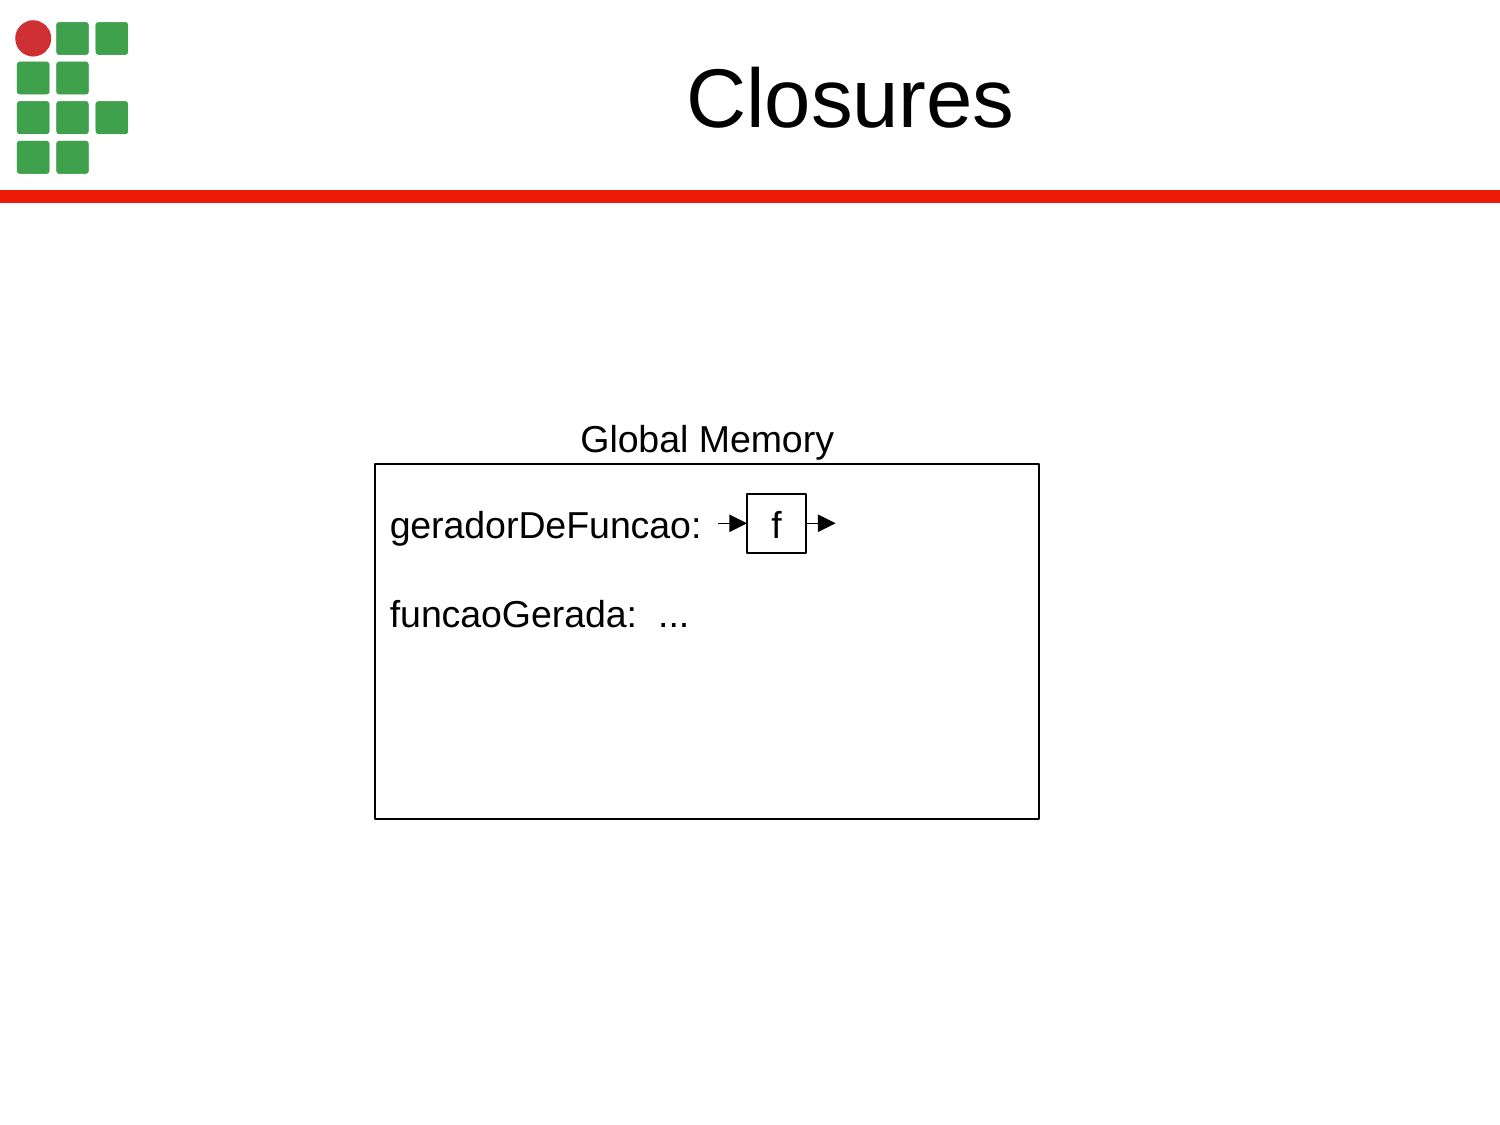

# Closures
Global Memory
geradorDeFuncao:
f
funcaoGerada: ...